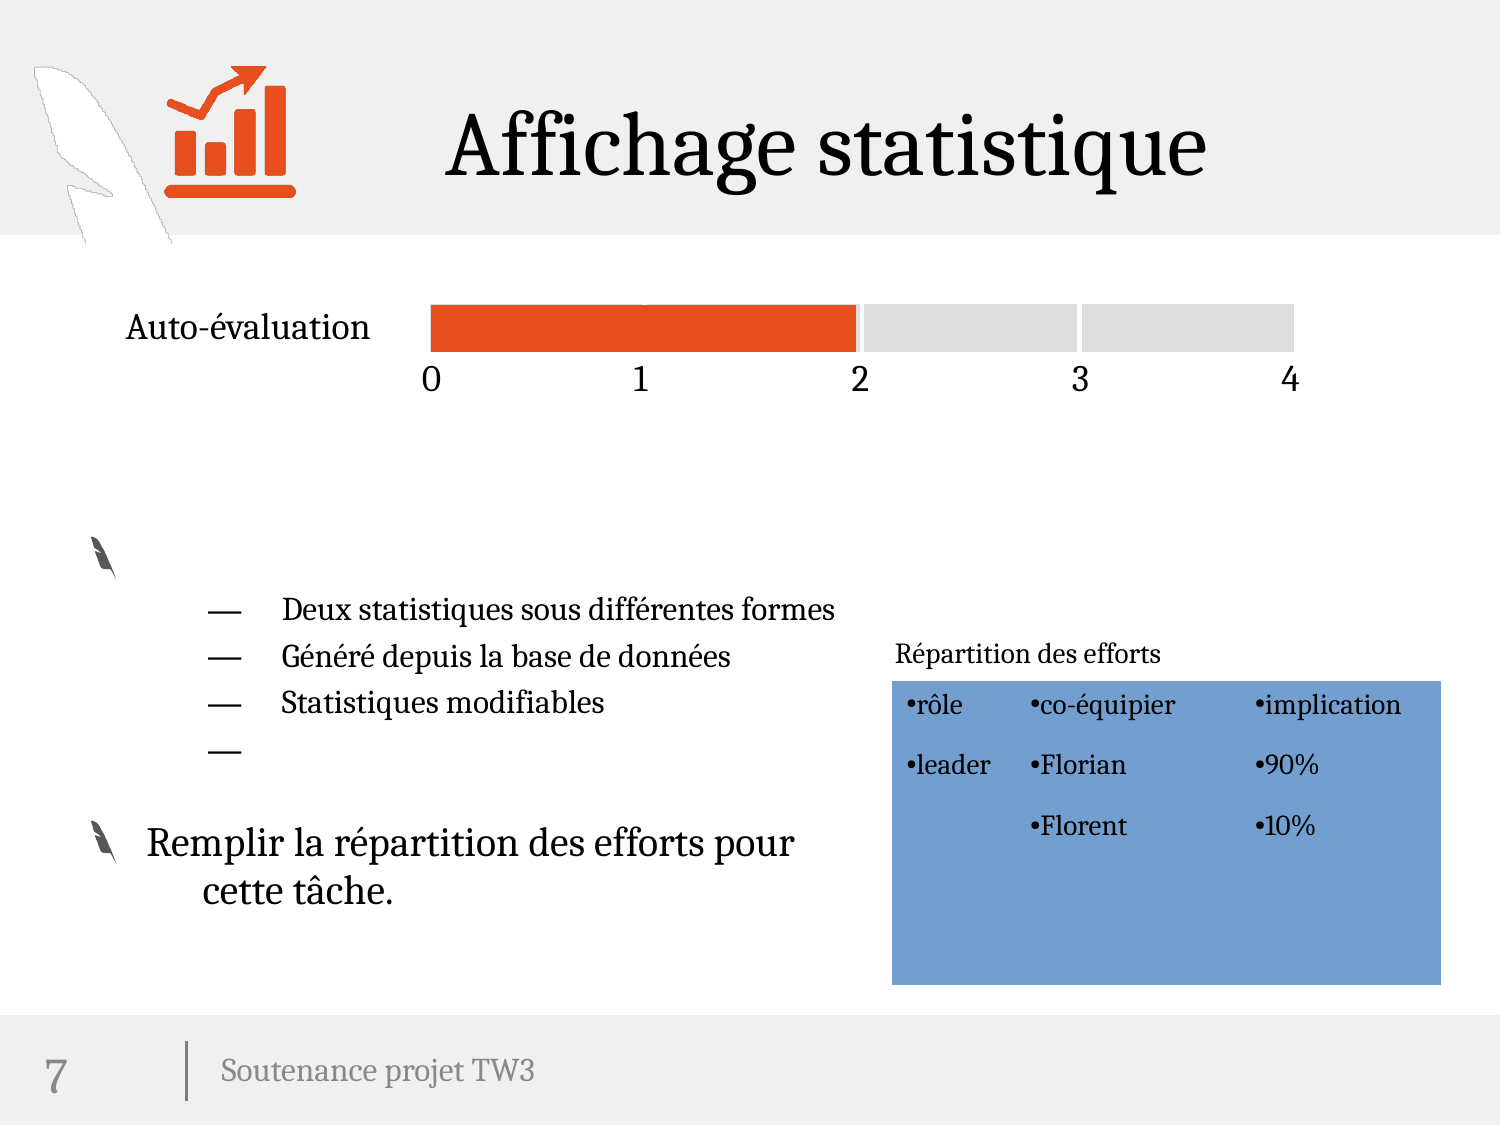

Affichage statistique
# Deux statistiques sous différentes formes
Généré depuis la base de données
Statistiques modifiables
Remplir la répartition des efforts pour cette tâche.
Répartition des efforts
| rôle | co-équipier | implication |
| --- | --- | --- |
| leader | Florian | 90% |
| | Florent | 10% |
| | | |
| | | |
Soutenance projet TW3